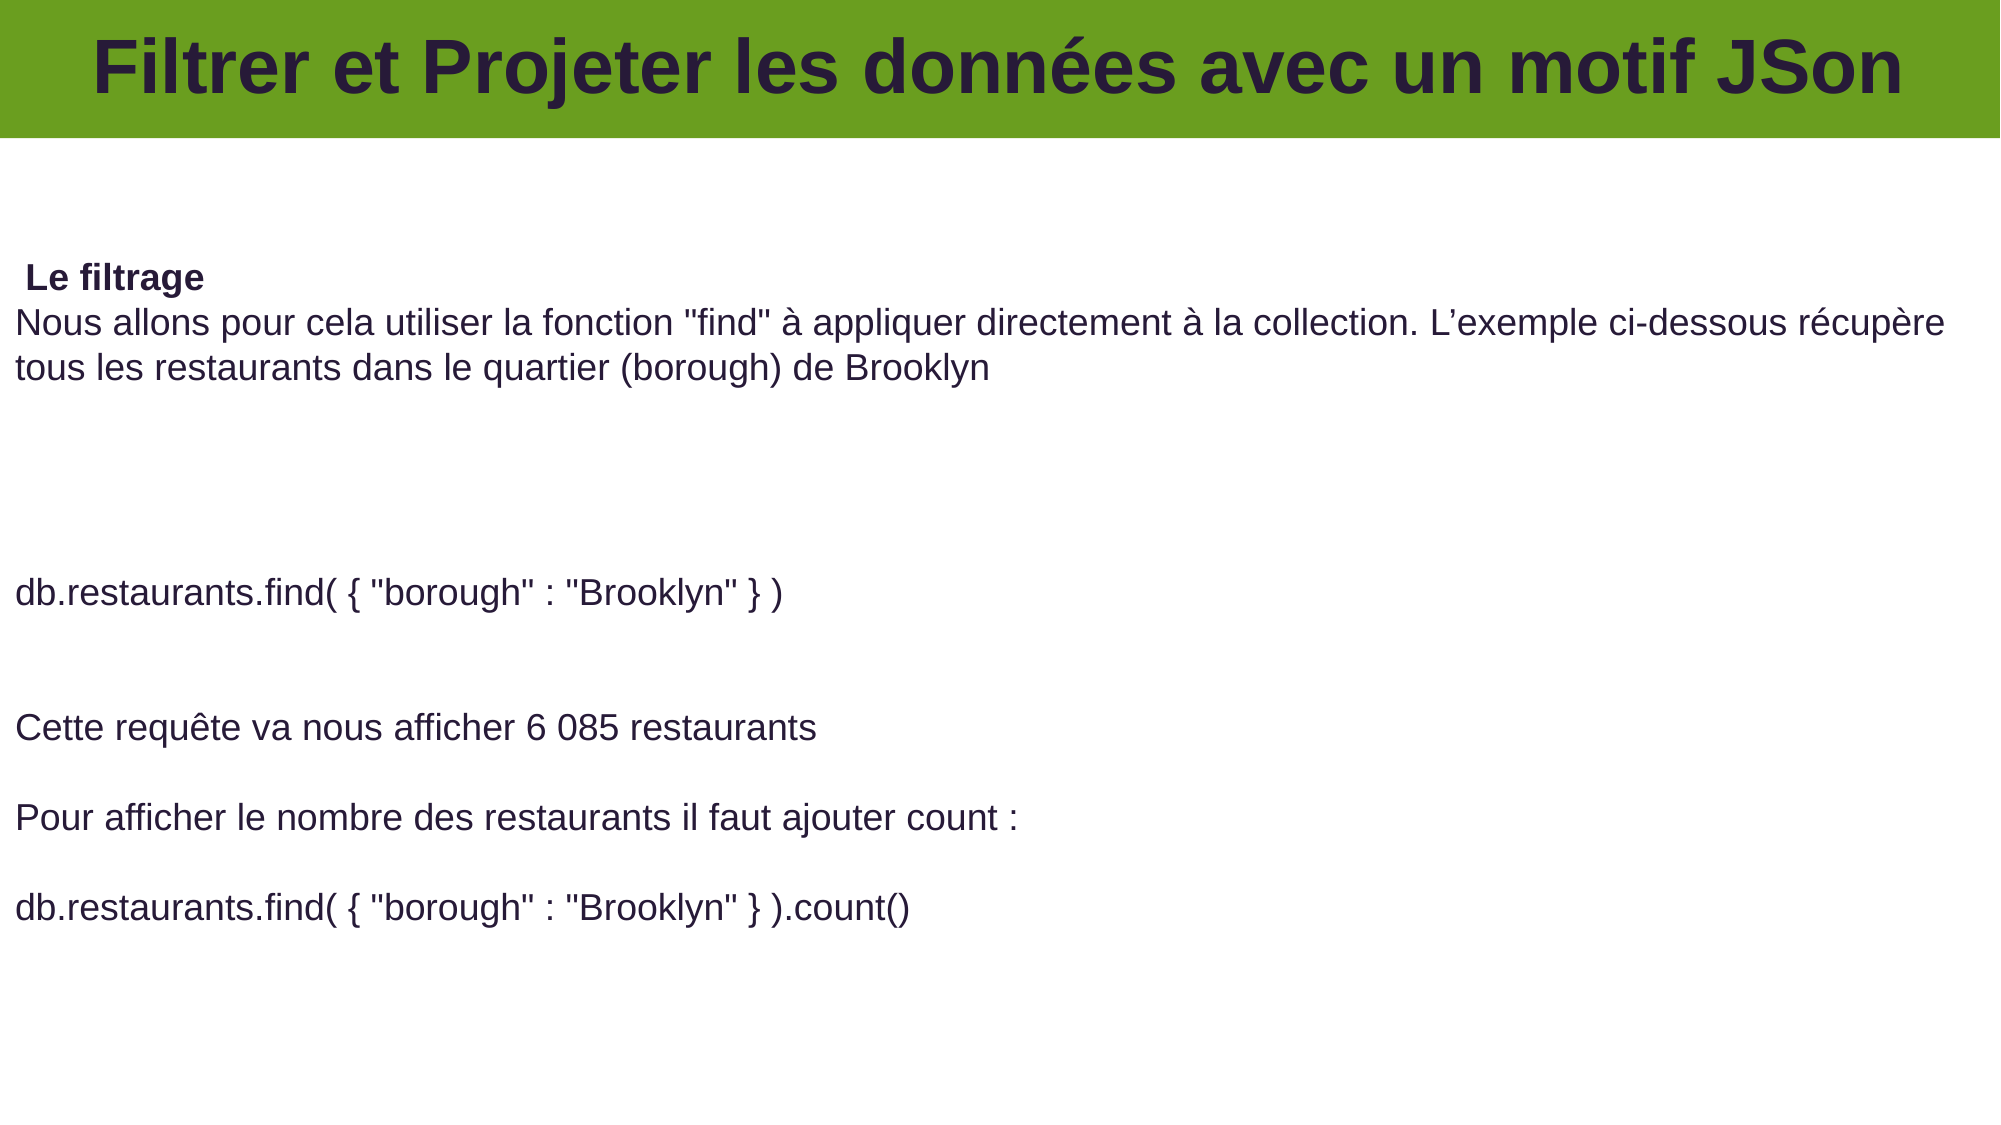

Filtrer et Projeter les données avec un motif JSon
 Le filtrage
Nous allons pour cela utiliser la fonction "find" à appliquer directement à la collection. L’exemple ci-dessous récupère tous les restaurants dans le quartier (borough) de Brooklyn
db.restaurants.find( { "borough" : "Brooklyn" } )
Cette requête va nous afficher 6 085 restaurants
Pour afficher le nombre des restaurants il faut ajouter count :
db.restaurants.find( { "borough" : "Brooklyn" } ).count()